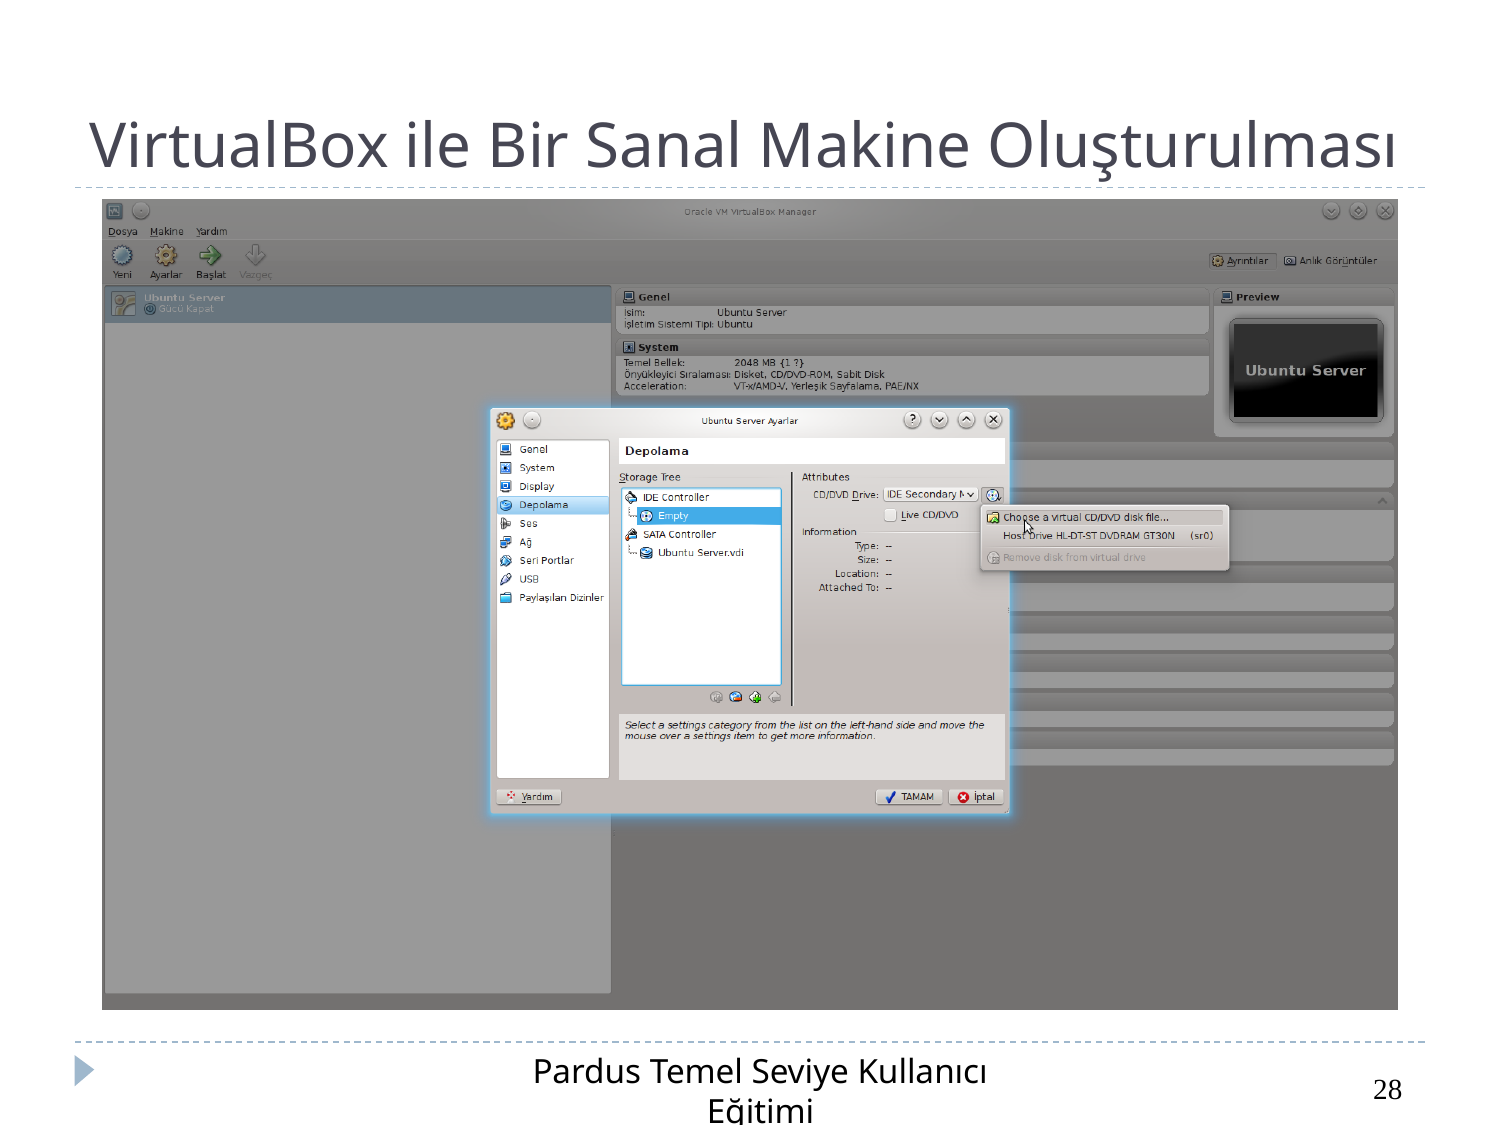

# VirtualBox ile Bir Sanal Makine Oluşturulması